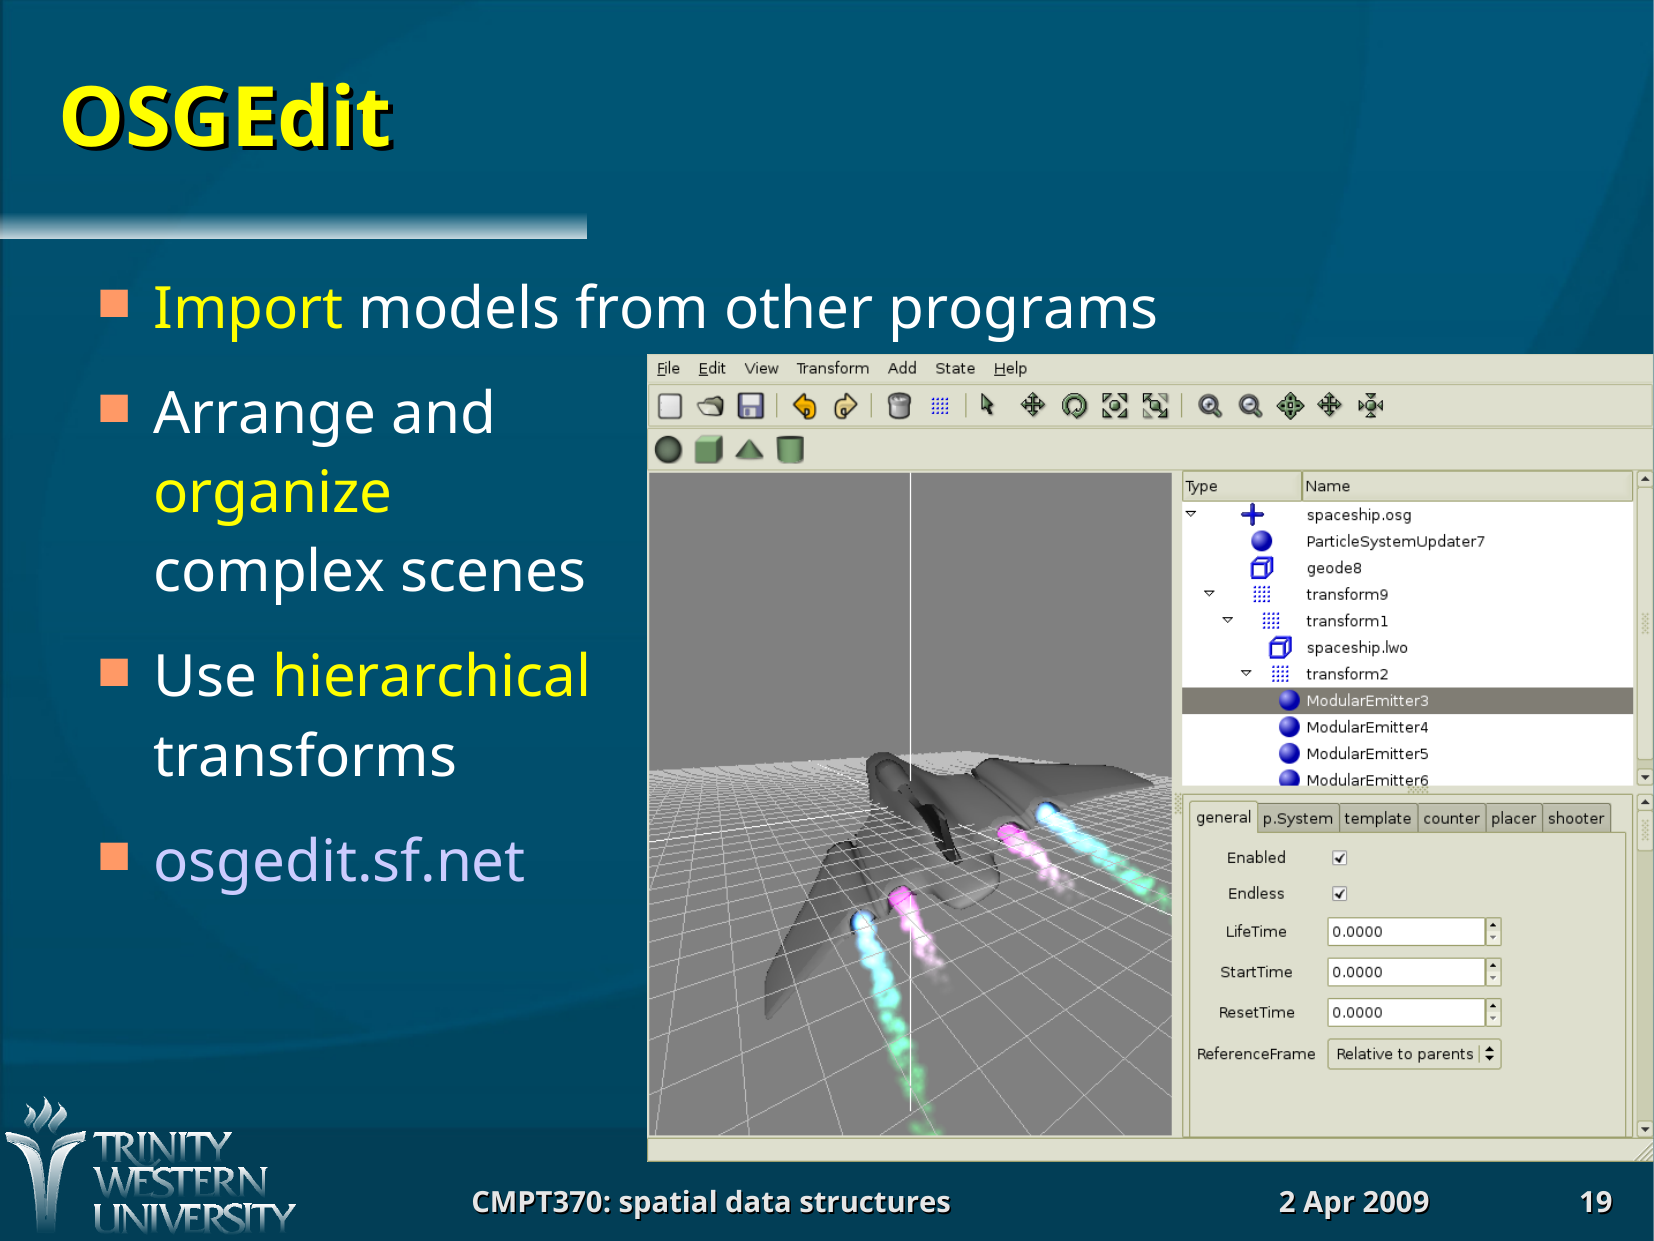

# OSGEdit
Import models from other programs
Arrange and
organize
complex scenes
Use hierarchical
transforms
osgedit.sf.net
CMPT370: spatial data structures
2 Apr 2009
19